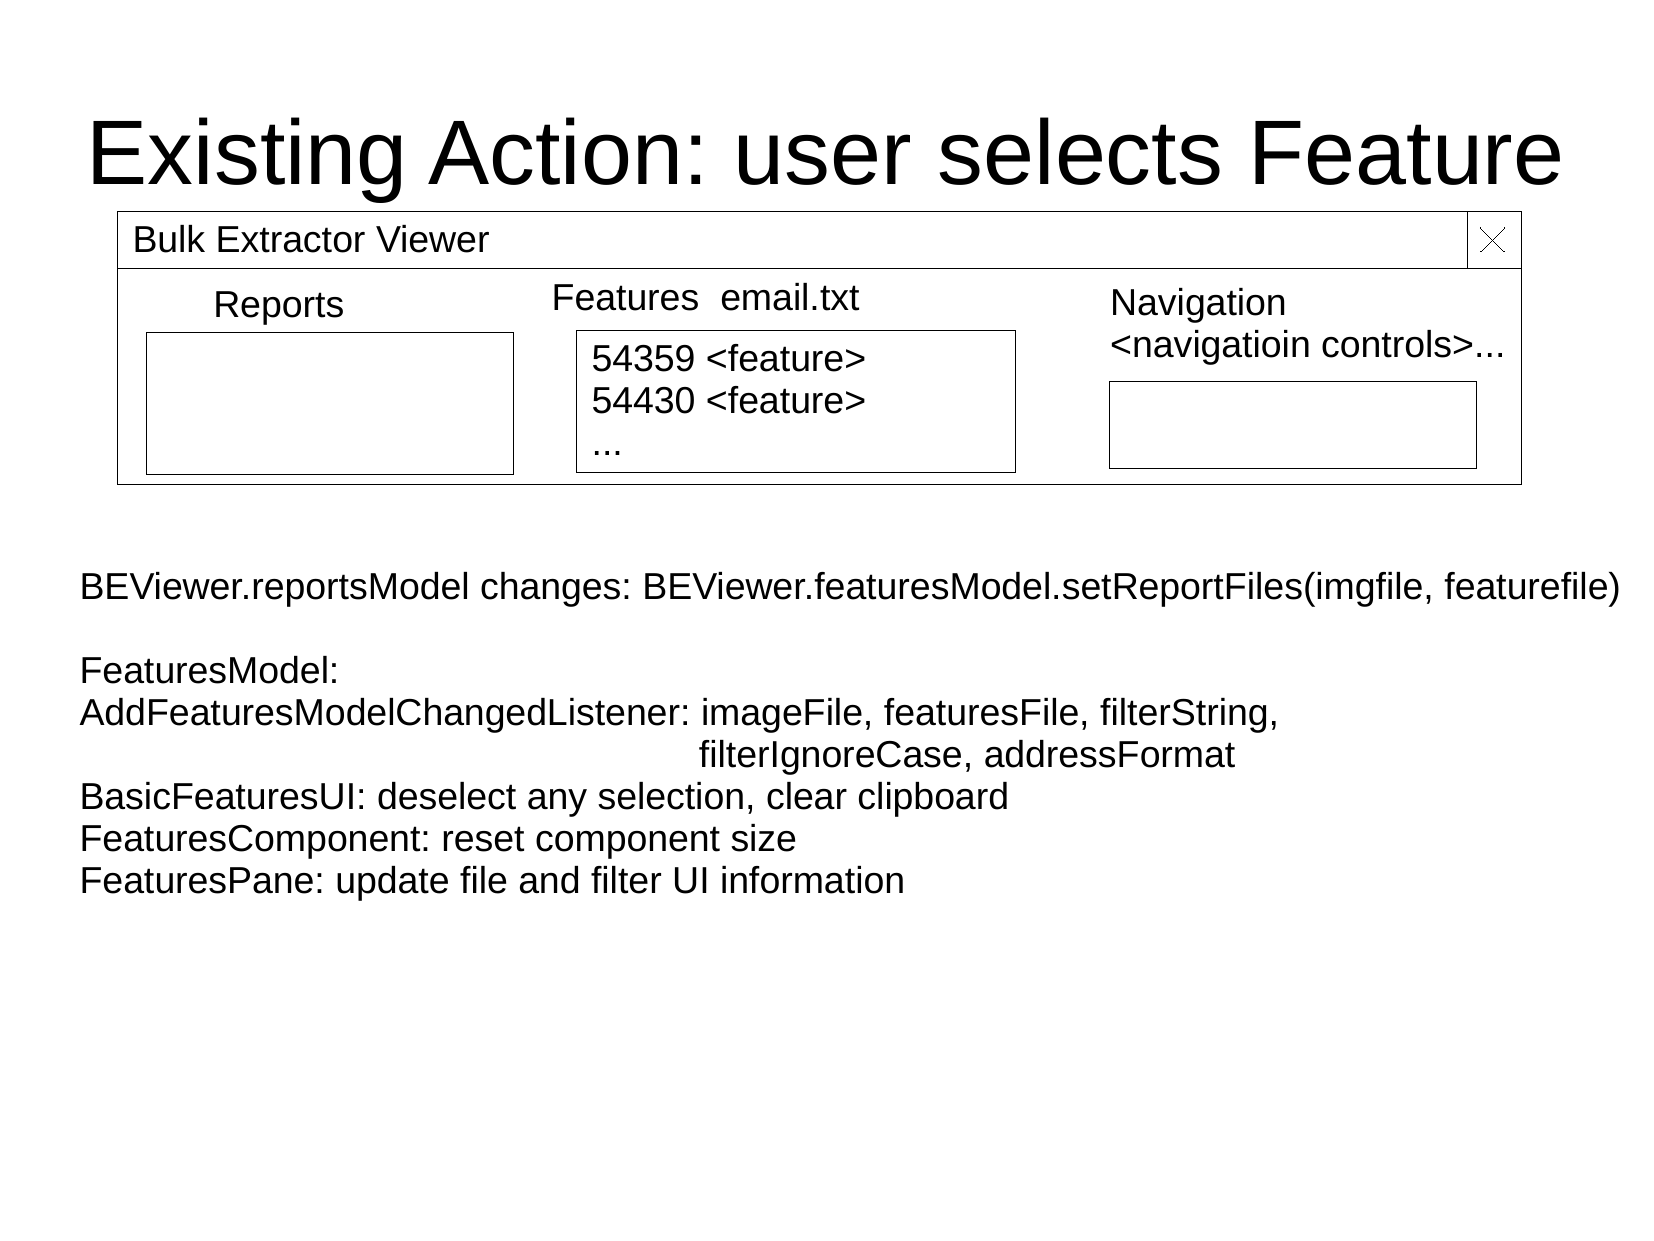

# Existing Action: user selects Feature
Bulk Extractor Viewer
Features email.txt
Navigation
<navigatioin controls>...
Reports
54359 <feature>
54430 <feature>
...
BEViewer.reportsModel changes: BEViewer.featuresModel.setReportFiles(imgfile, featurefile)
FeaturesModel:
AddFeaturesModelChangedListener: imageFile, featuresFile, filterString,
 filterIgnoreCase, addressFormat
BasicFeaturesUI: deselect any selection, clear clipboard
FeaturesComponent: reset component size
FeaturesPane: update file and filter UI information